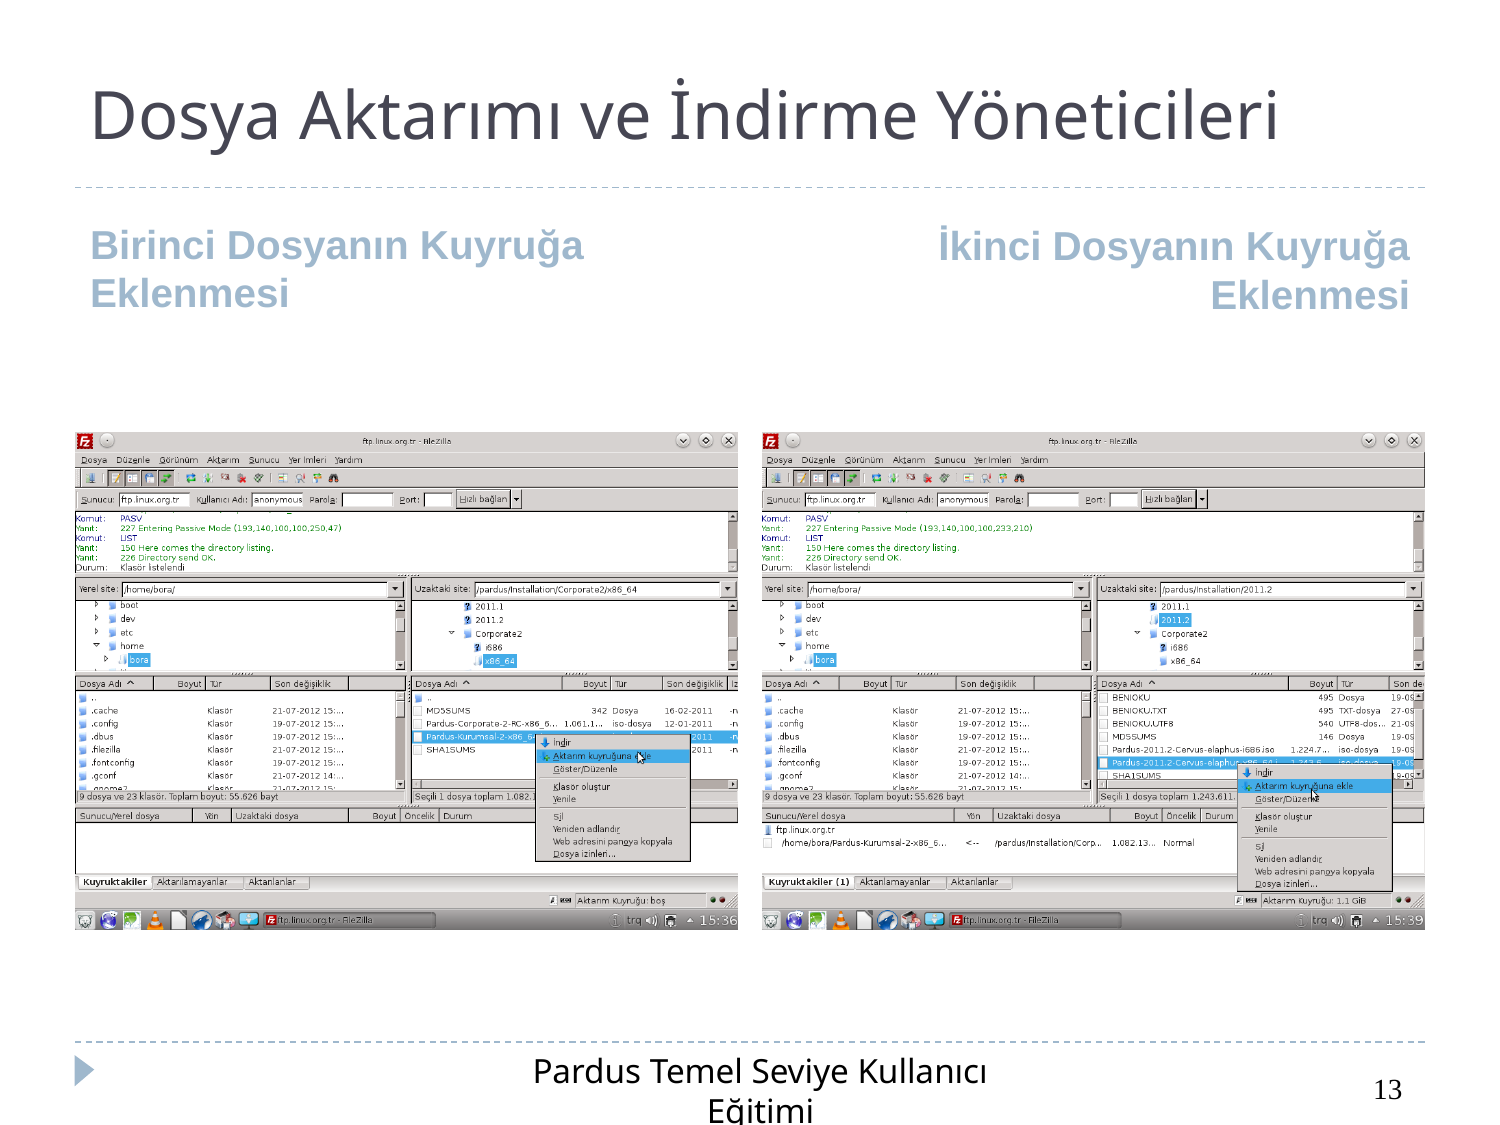

# Dosya Aktarımı ve İndirme Yöneticileri
Birinci Dosyanın Kuyruğa Eklenmesi
İkinci Dosyanın Kuyruğa Eklenmesi